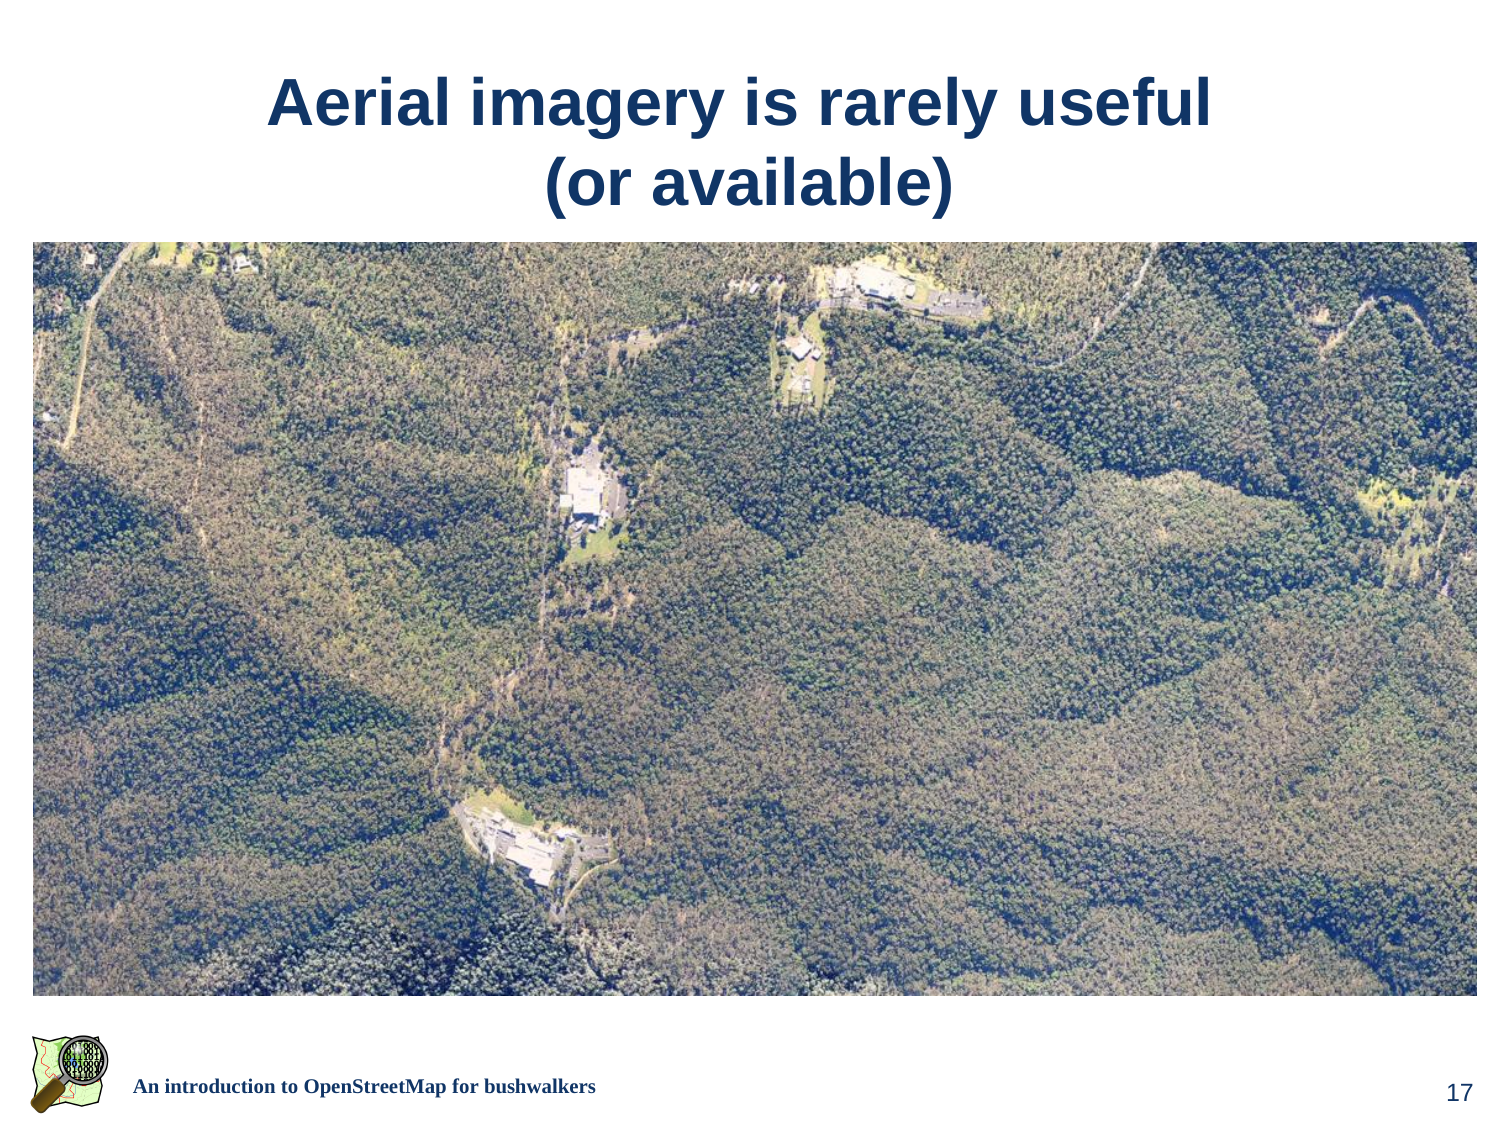

# Aerial imagery is rarely useful (or available)